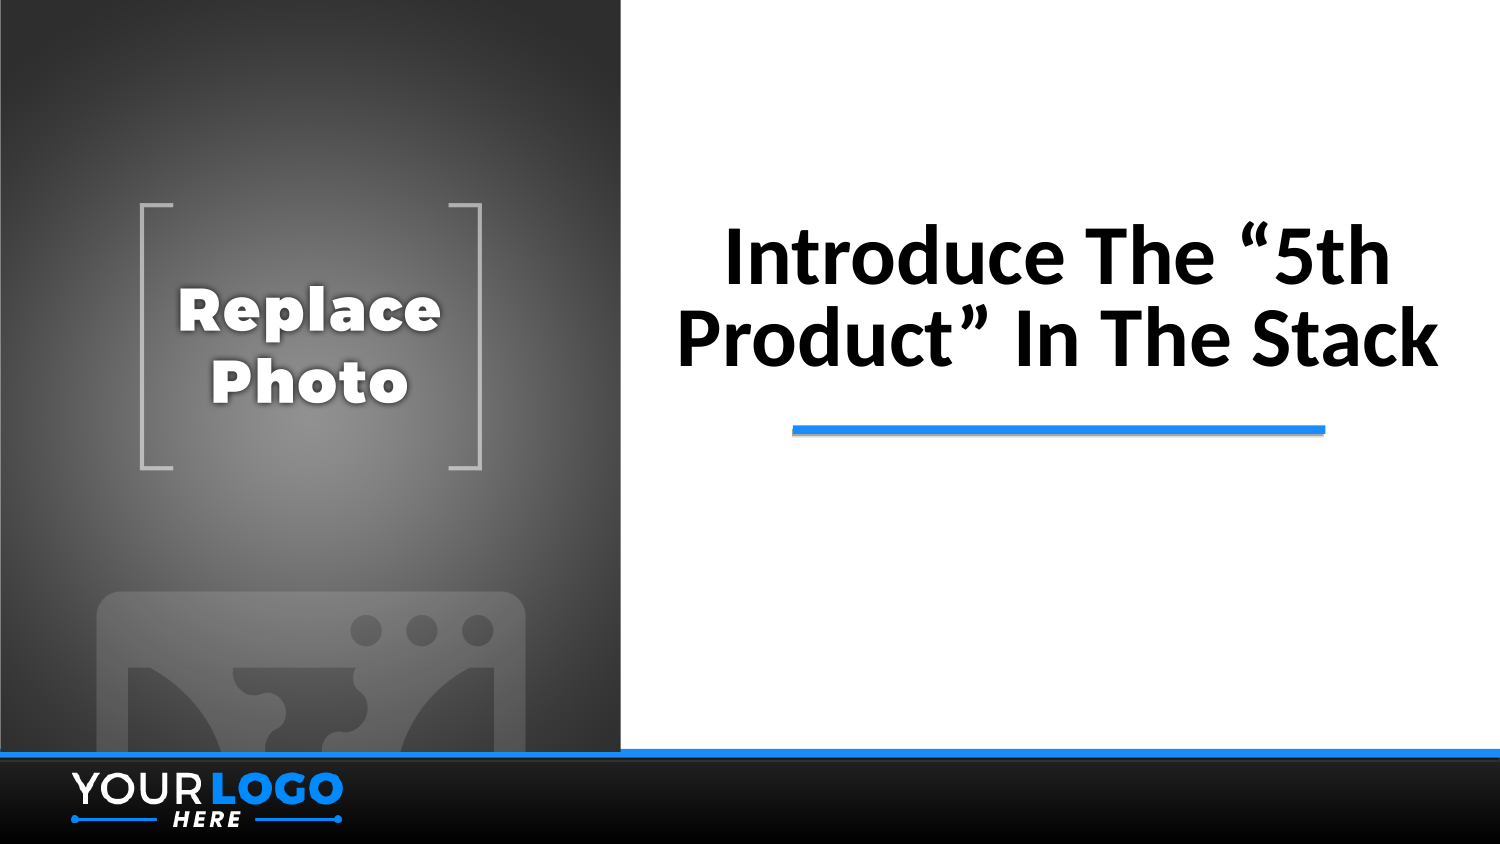

Introduce The “5th Product” In The Stack